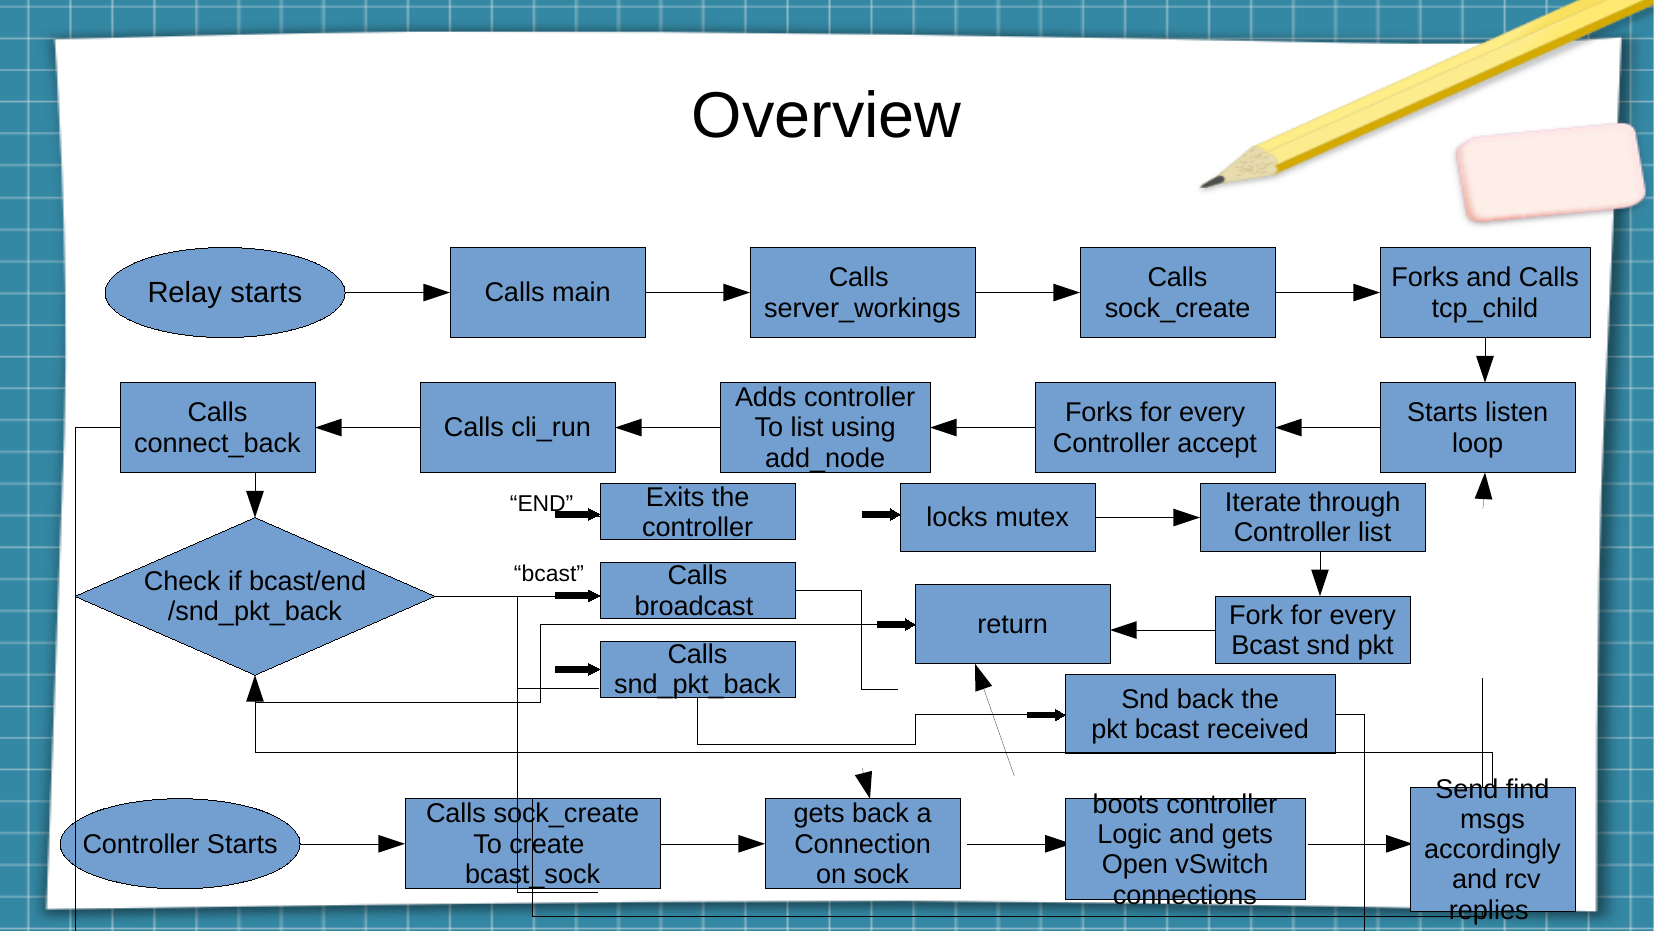

# Overview
Relay starts
Calls main
Calls
server_workings
Calls
sock_create
Forks and Calls
tcp_child
Calls
connect_back
Calls cli_run
Adds controller
To list using
add_node
Forks for every
Controller accept
Starts listen
loop
“END”
Exits the
controller
locks mutex
Iterate through
Controller list
Check if bcast/end
/snd_pkt_back
“bcast”
Calls
broadcast
return
Fork for every
Bcast snd pkt
Calls
snd_pkt_back
Snd back the
pkt bcast received
Send find
msgs
accordingly
 and rcv
replies
Controller Starts
Calls sock_create
To create
bcast_sock
gets back a
Connection
on sock
boots controller
Logic and gets
Open vSwitch
connections